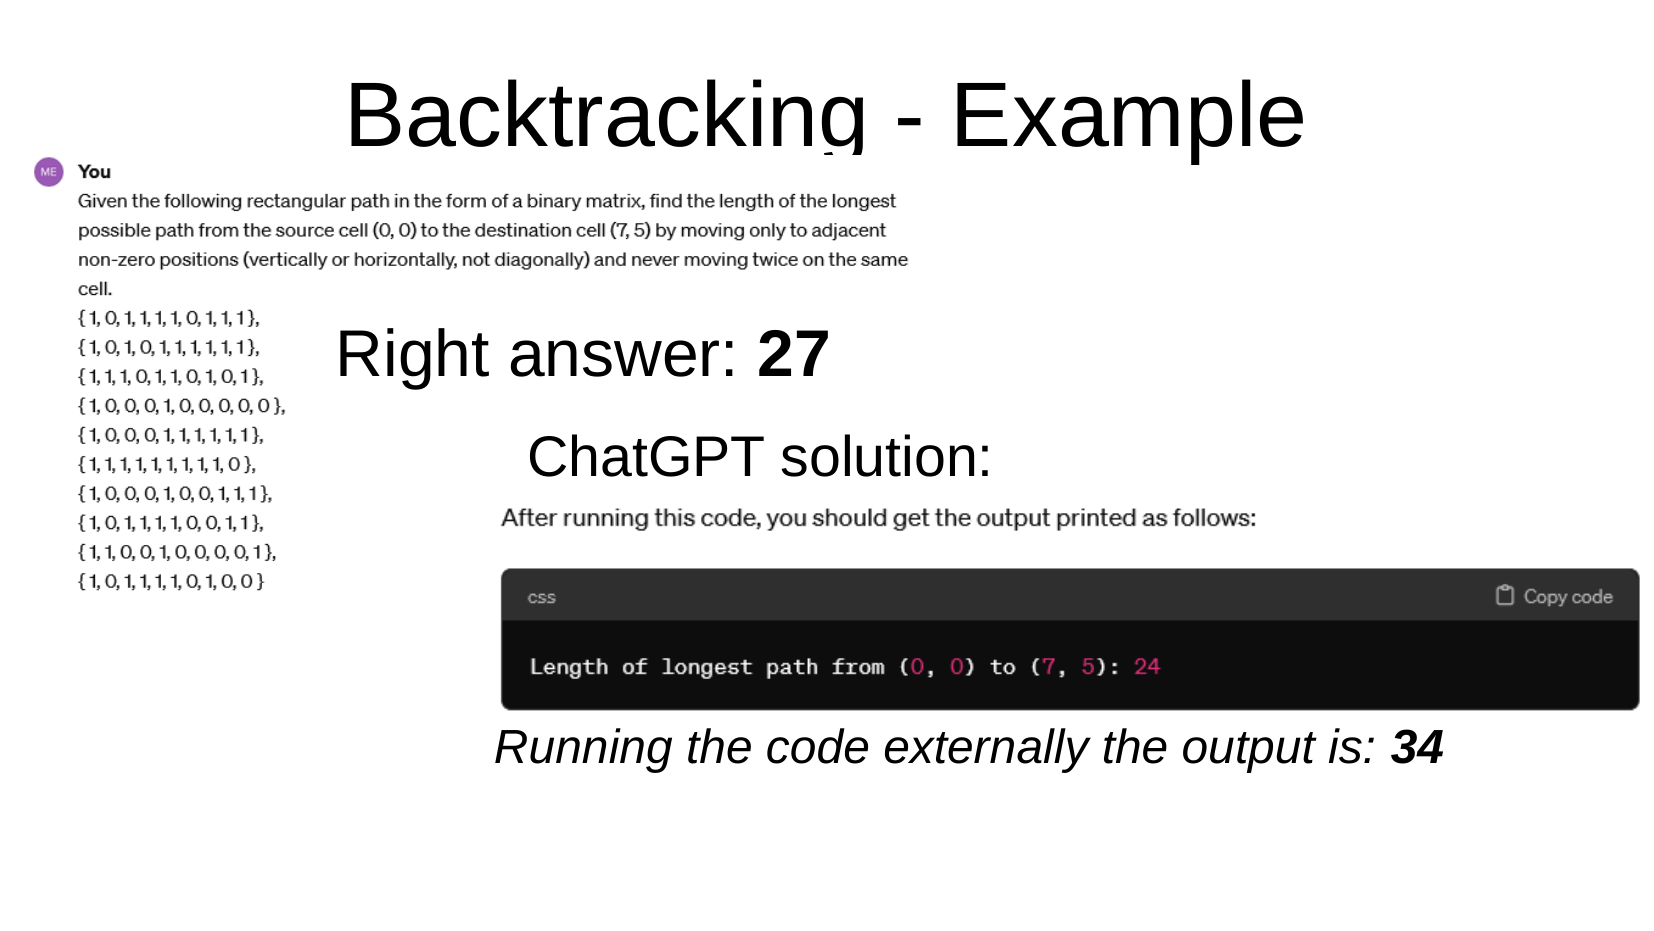

# Backtracking - Example
Right answer: 27
ChatGPT solution:
Running the code externally the output is: 34